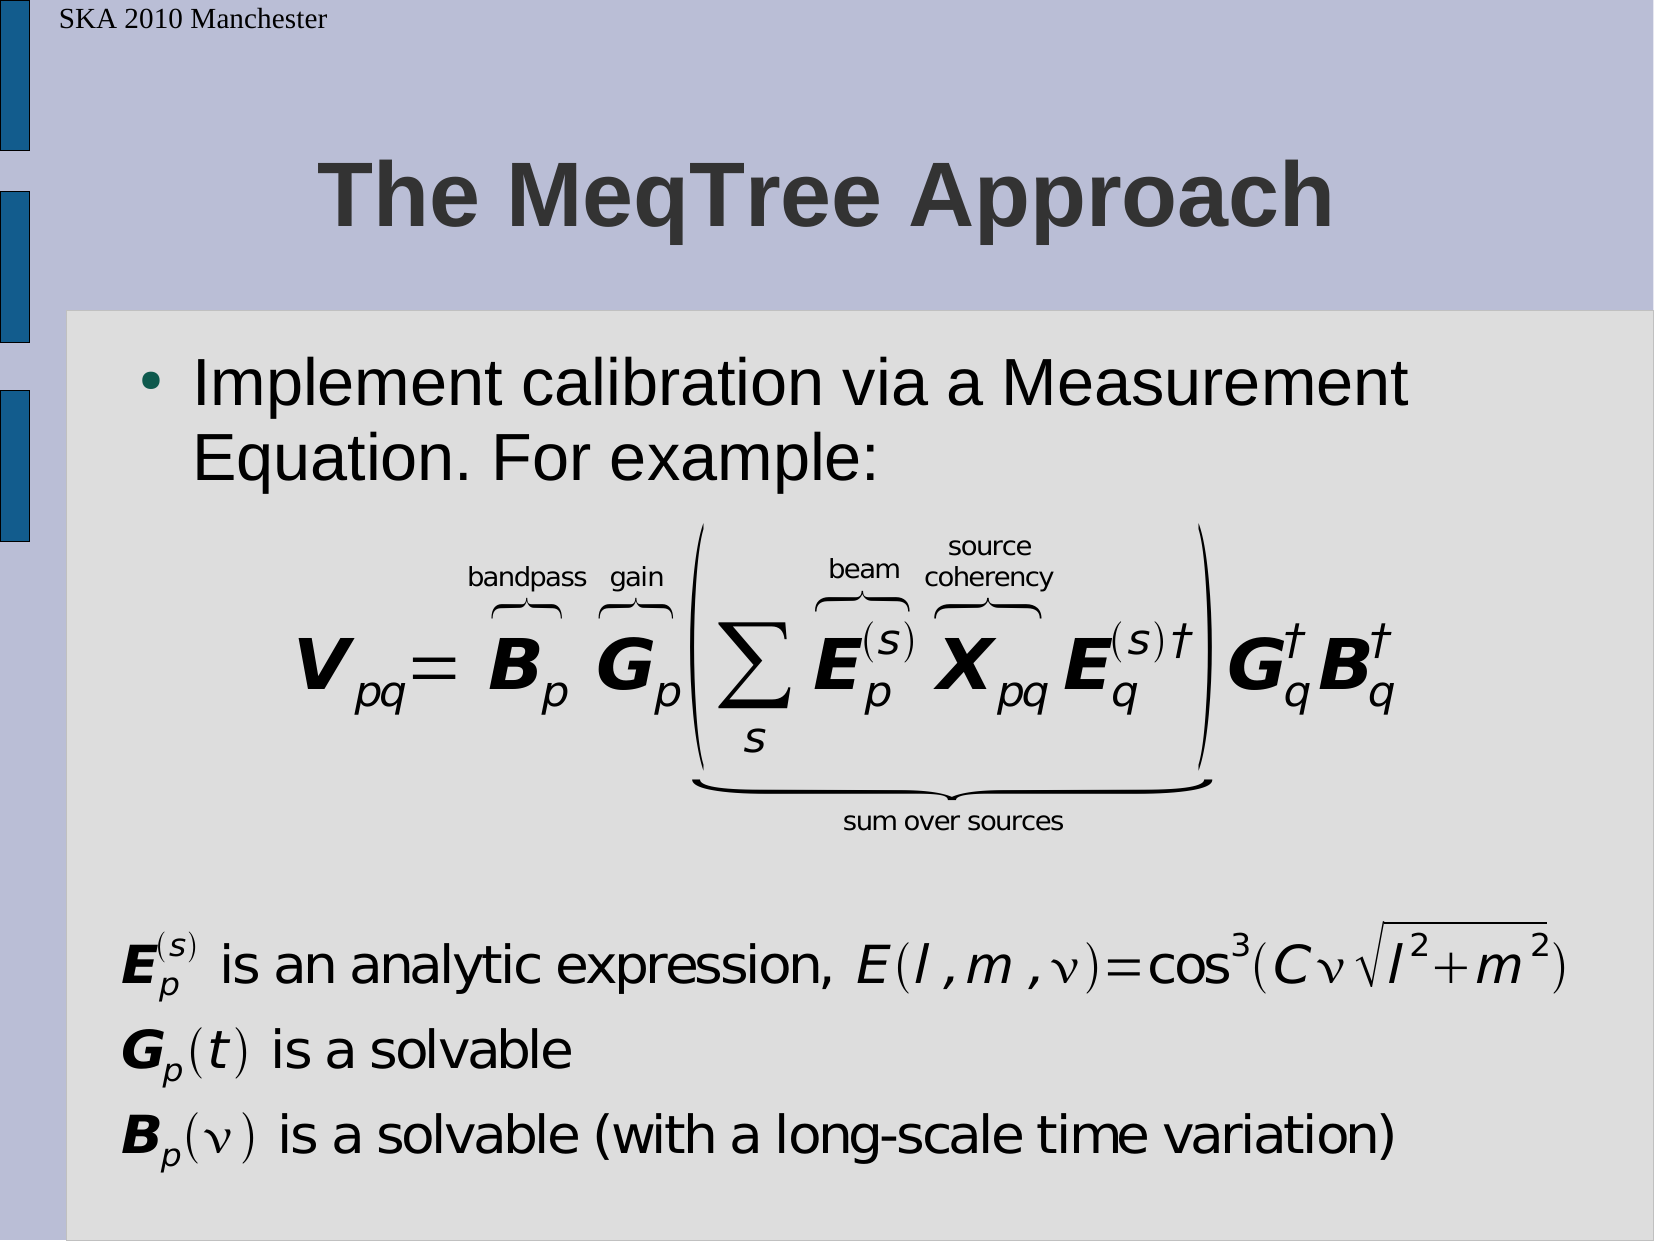

SKA 2010 Manchester
# The MeqTree Approach
Implement calibration via a Measurement Equation. For example: